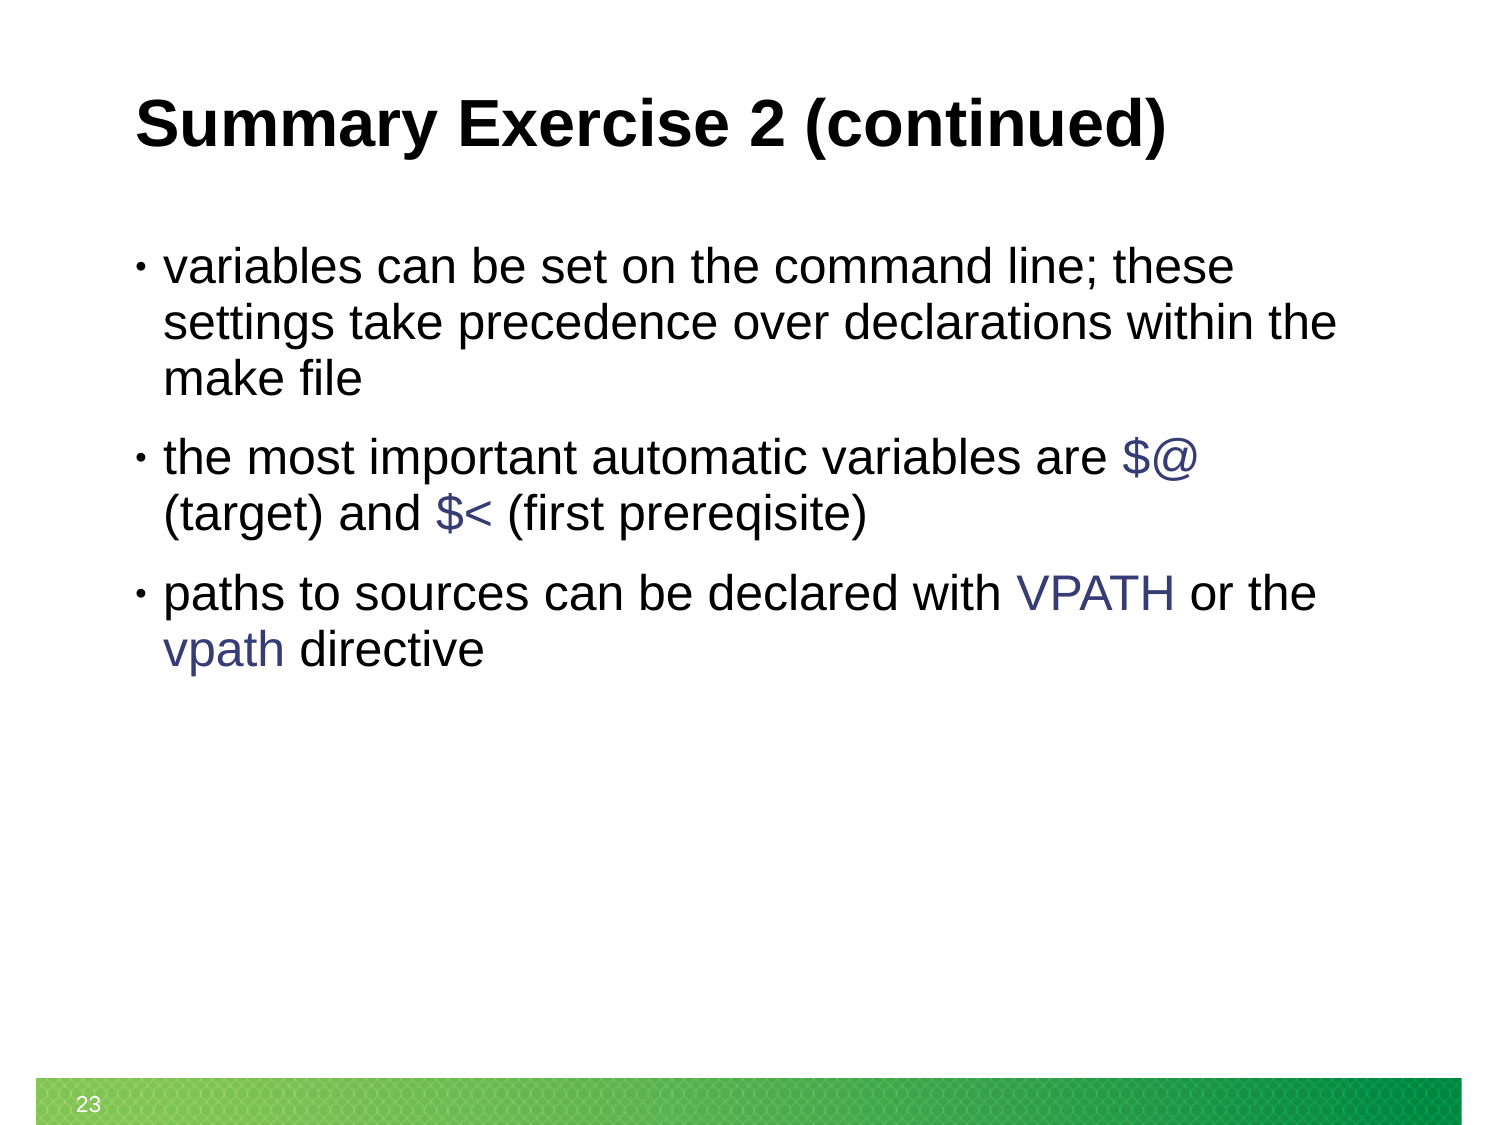

# Summary Exercise 2 (continued)
variables can be set on the command line; these settings take precedence over declarations within the make file
the most important automatic variables are $@ (target) and $< (first prereqisite)
paths to sources can be declared with VPATH or the vpath directive